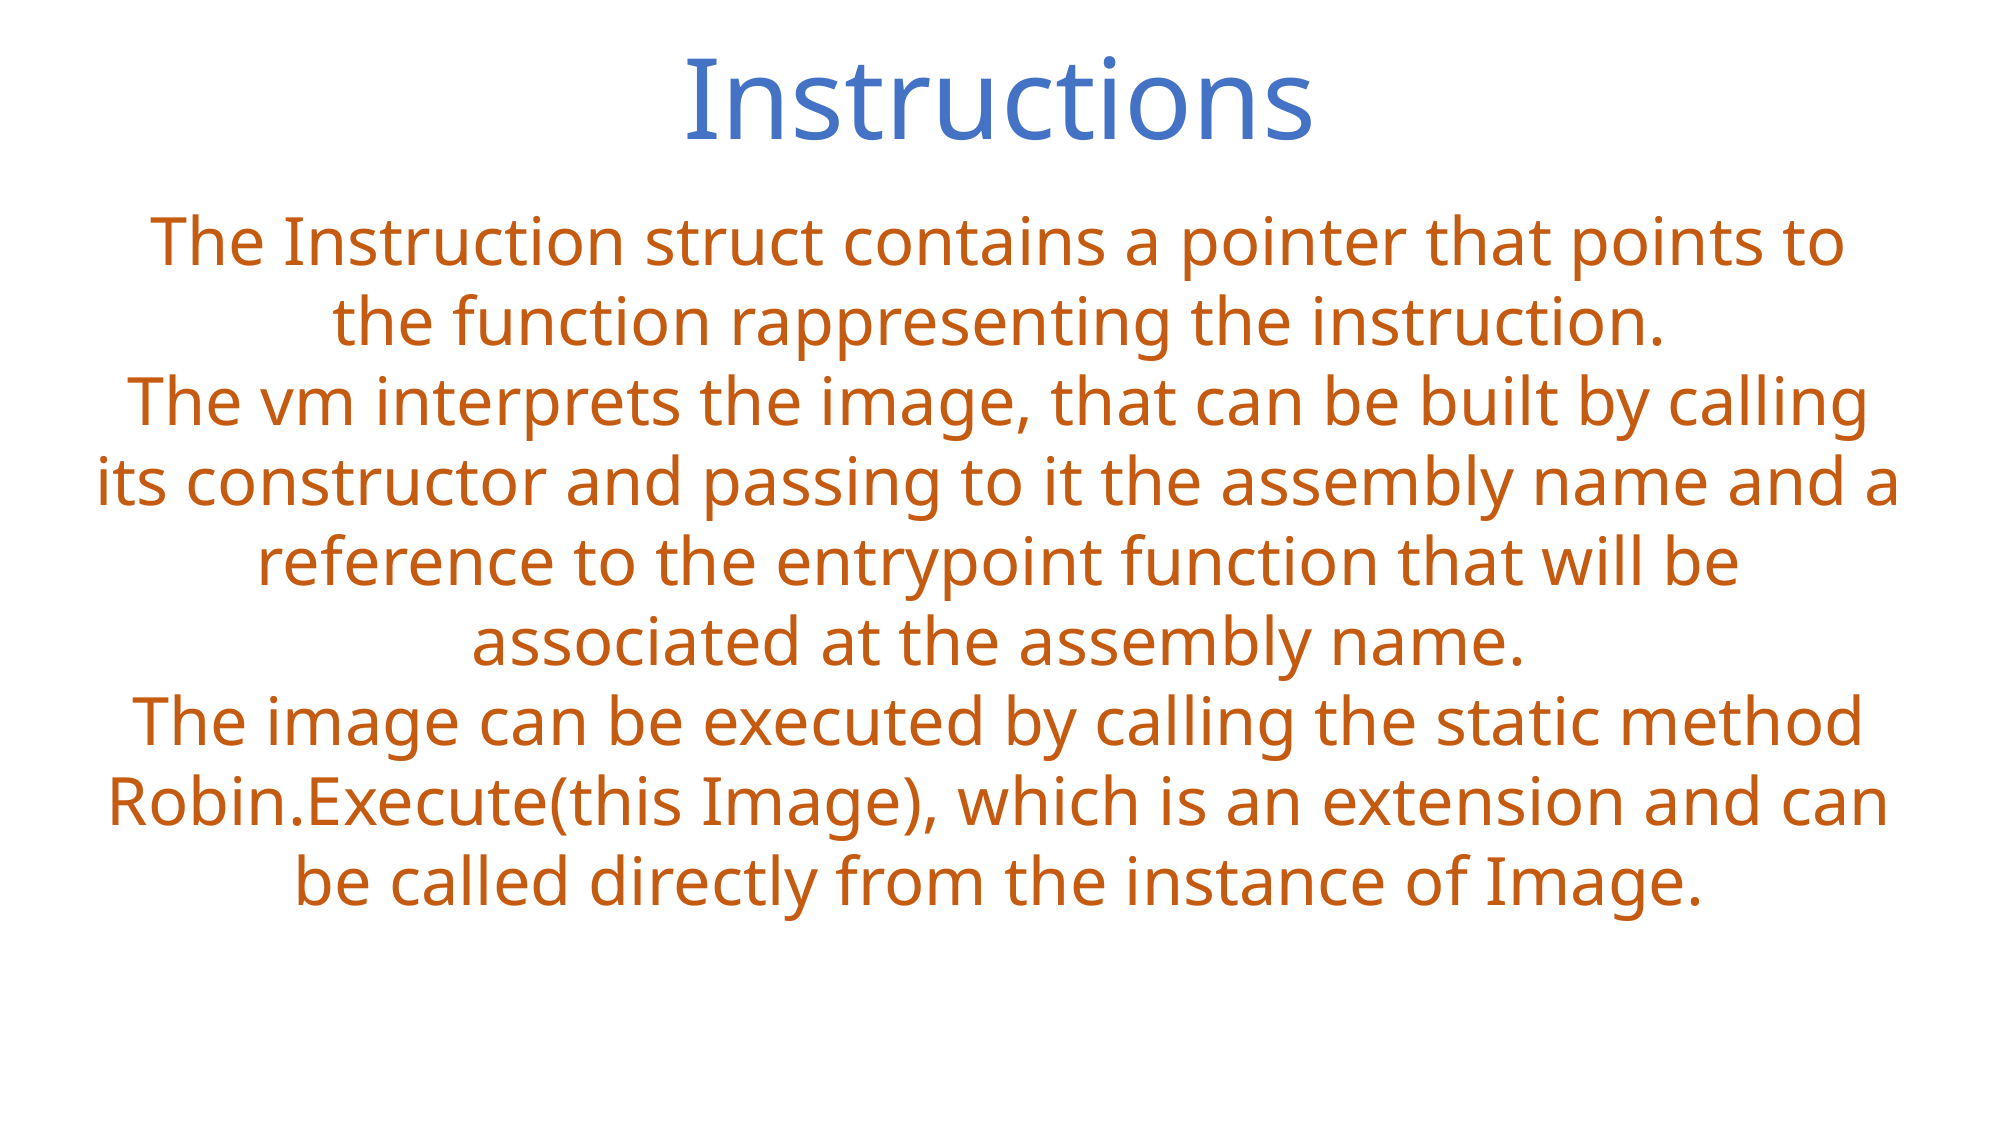

Instructions
The Instruction struct contains a pointer that points to the function rappresenting the instruction.
The vm interprets the image, that can be built by calling its constructor and passing to it the assembly name and a reference to the entrypoint function that will be associated at the assembly name.
The image can be executed by calling the static method Robin.Execute(this Image), which is an extension and can be called directly from the instance of Image.